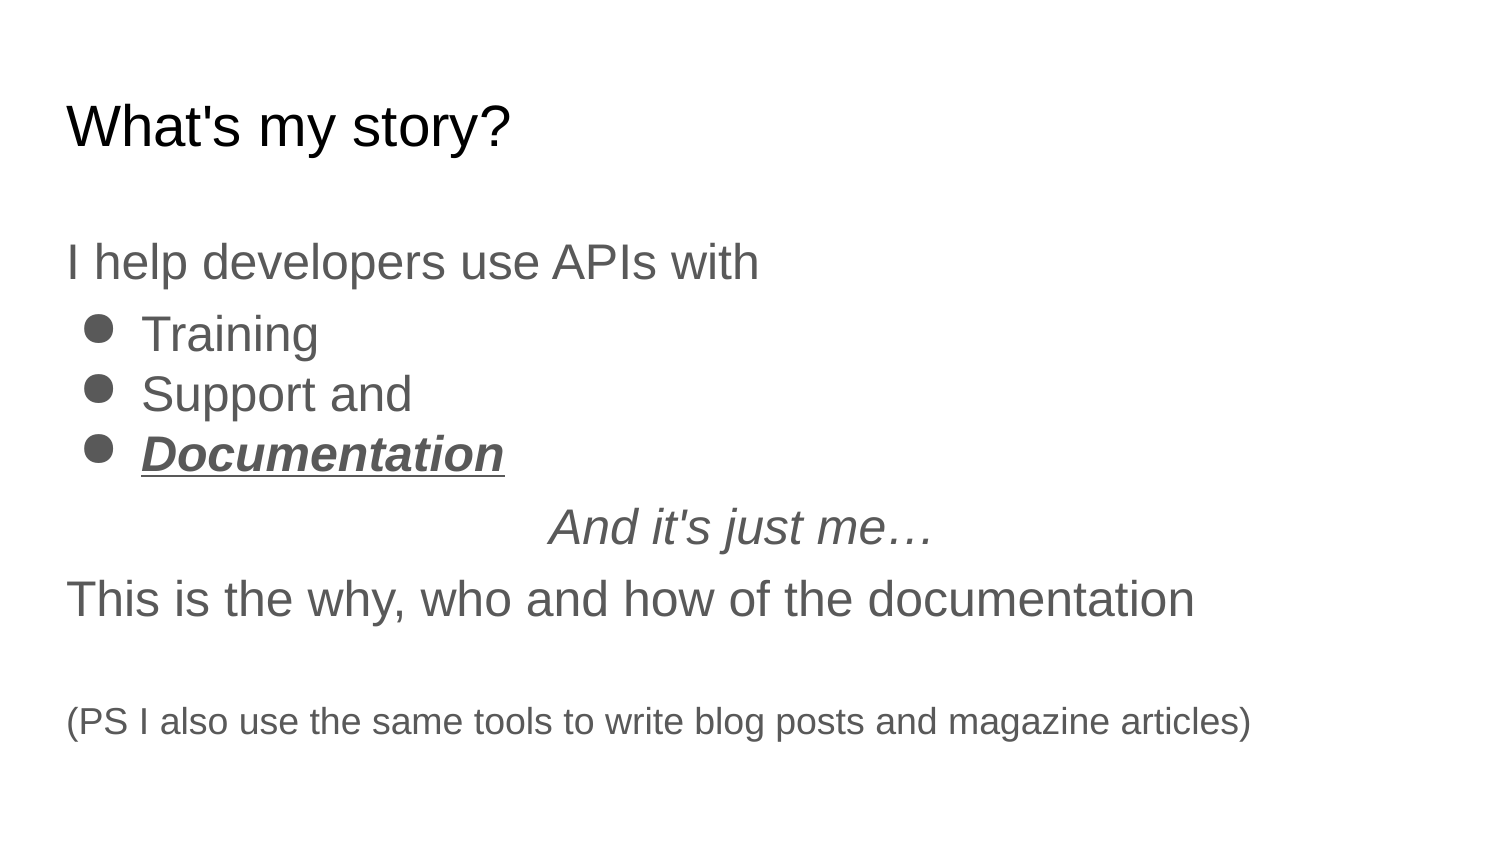

# What's my story?
I help developers use APIs with
Training
Support and
Documentation
And it's just me…
This is the why, who and how of the documentation
(PS I also use the same tools to write blog posts and magazine articles)